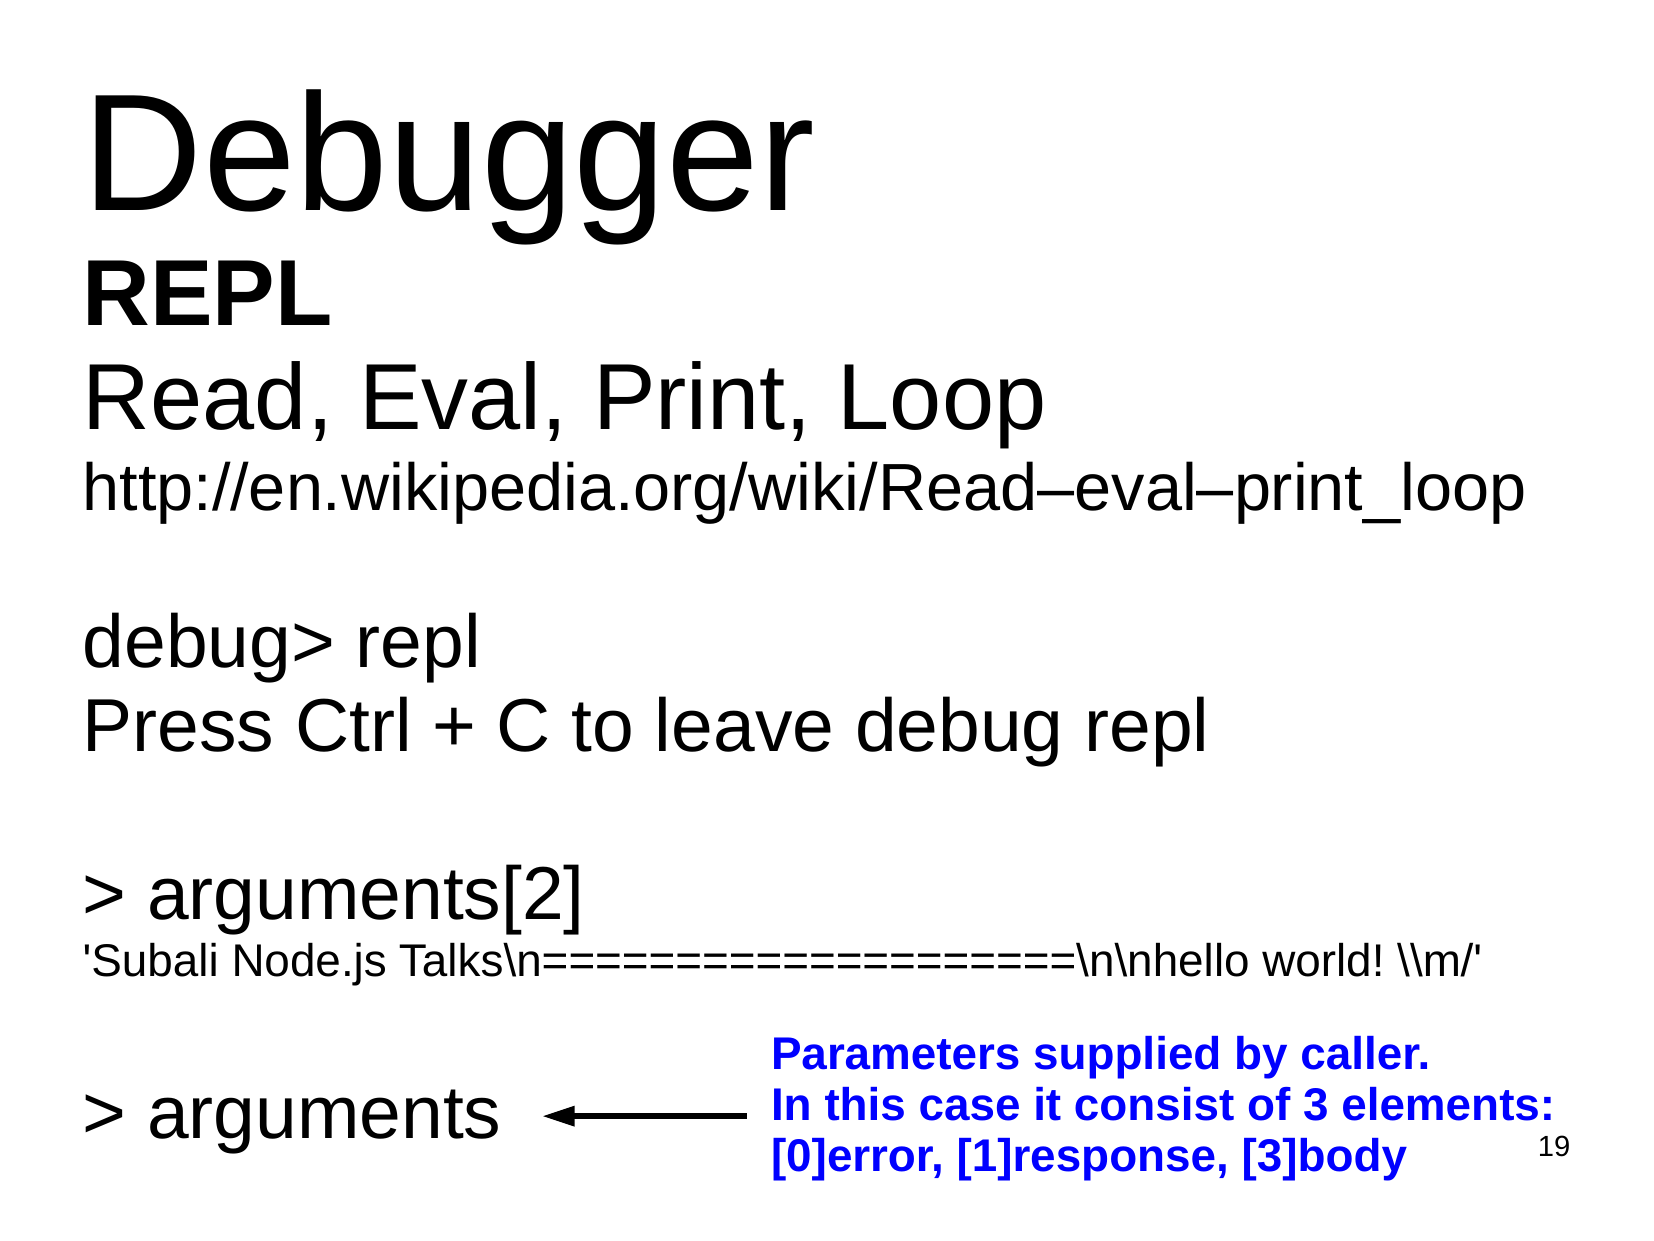

# Debugger
REPL
Read, Eval, Print, Loop
http://en.wikipedia.org/wiki/Read–eval–print_loop
debug> repl
Press Ctrl + C to leave debug repl
> arguments[2]
'Subali Node.js Talks\n====================\n\nhello world! \\m/'
> arguments
Parameters supplied by caller.
In this case it consist of 3 elements: [0]error, [1]response, [3]body
19